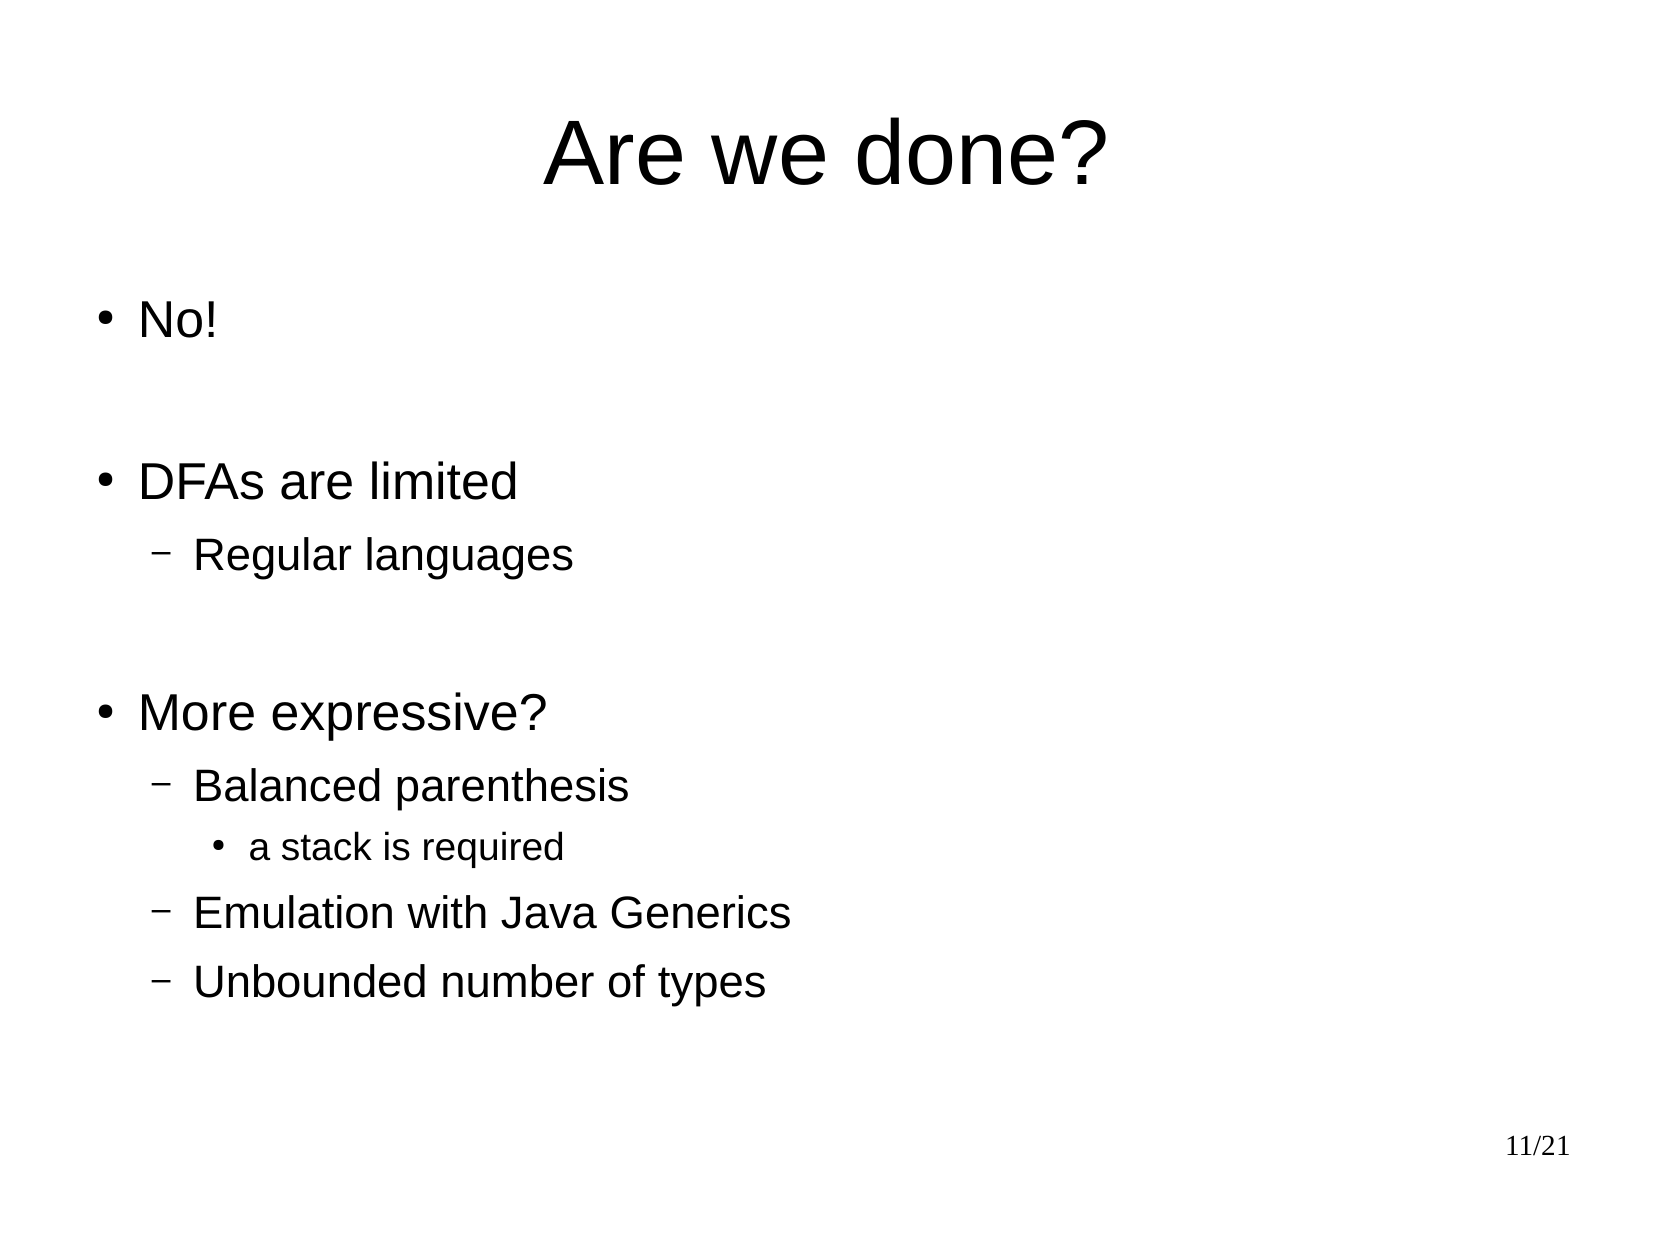

# Are we done?
No!
DFAs are limited
Regular languages
More expressive?
Balanced parenthesis
a stack is required
Emulation with Java Generics
Unbounded number of types
11